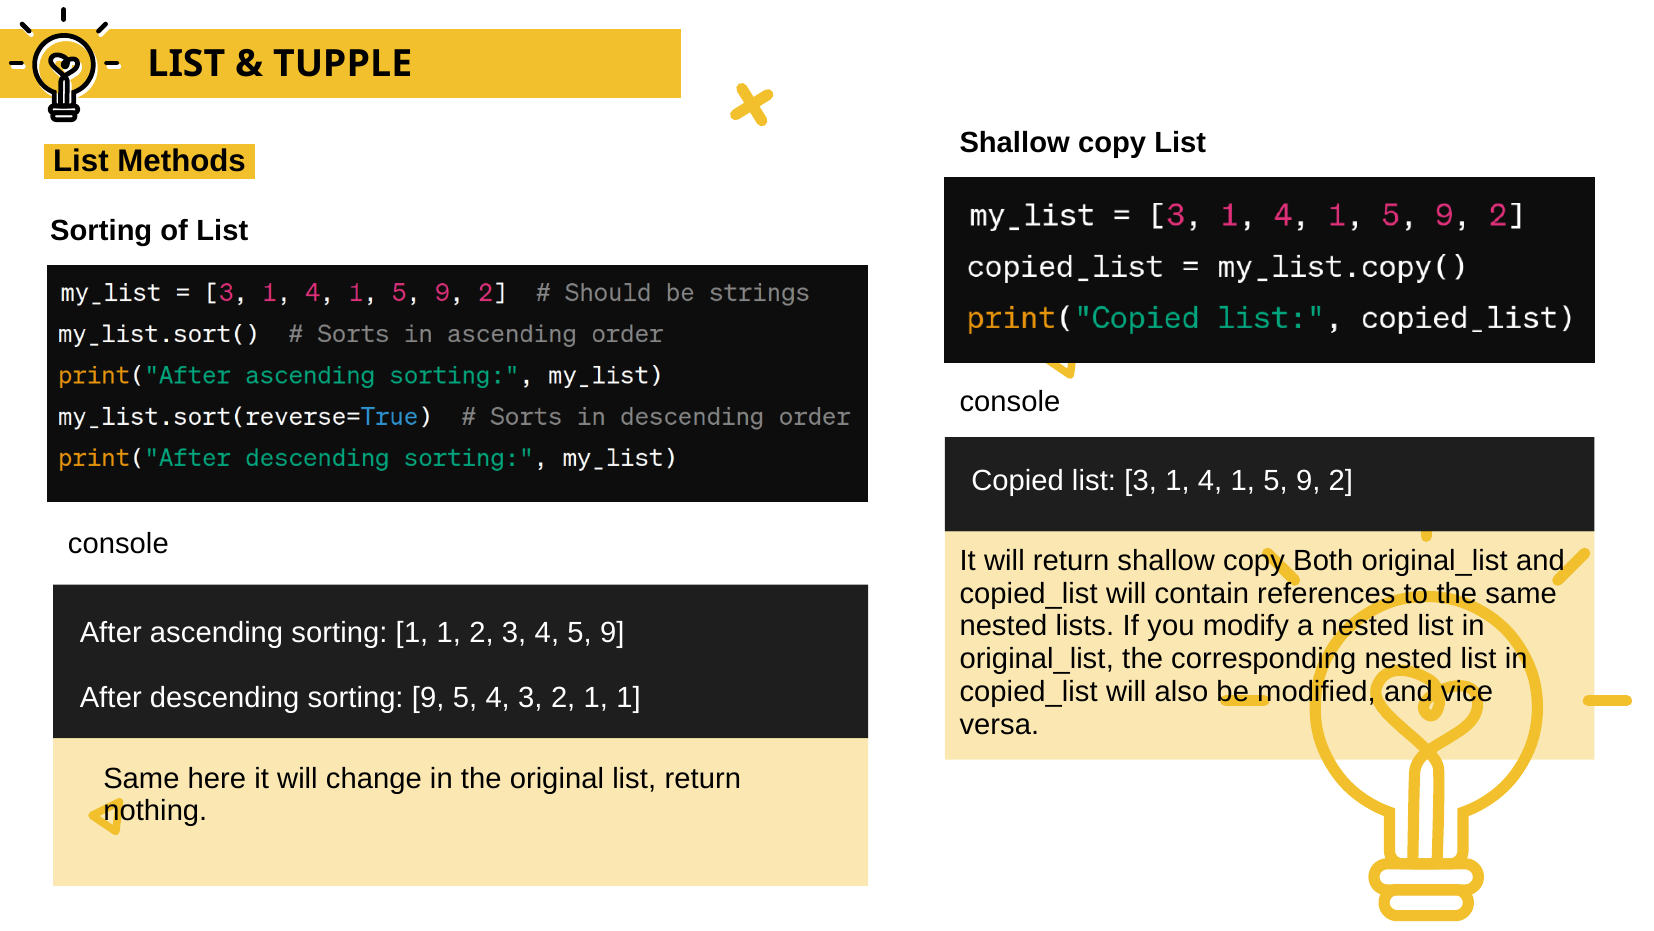

# LIST & TUPPLE
Shallow copy List
 List Methods
Sorting of List
console
Copied list: [3, 1, 4, 1, 5, 9, 2]
console
It will return shallow copy Both original_list and copied_list will contain references to the same nested lists. If you modify a nested list in original_list, the corresponding nested list in copied_list will also be modified, and vice versa.
After ascending sorting: [1, 1, 2, 3, 4, 5, 9]
After descending sorting: [9, 5, 4, 3, 2, 1, 1]
Same here it will change in the original list, return nothing.